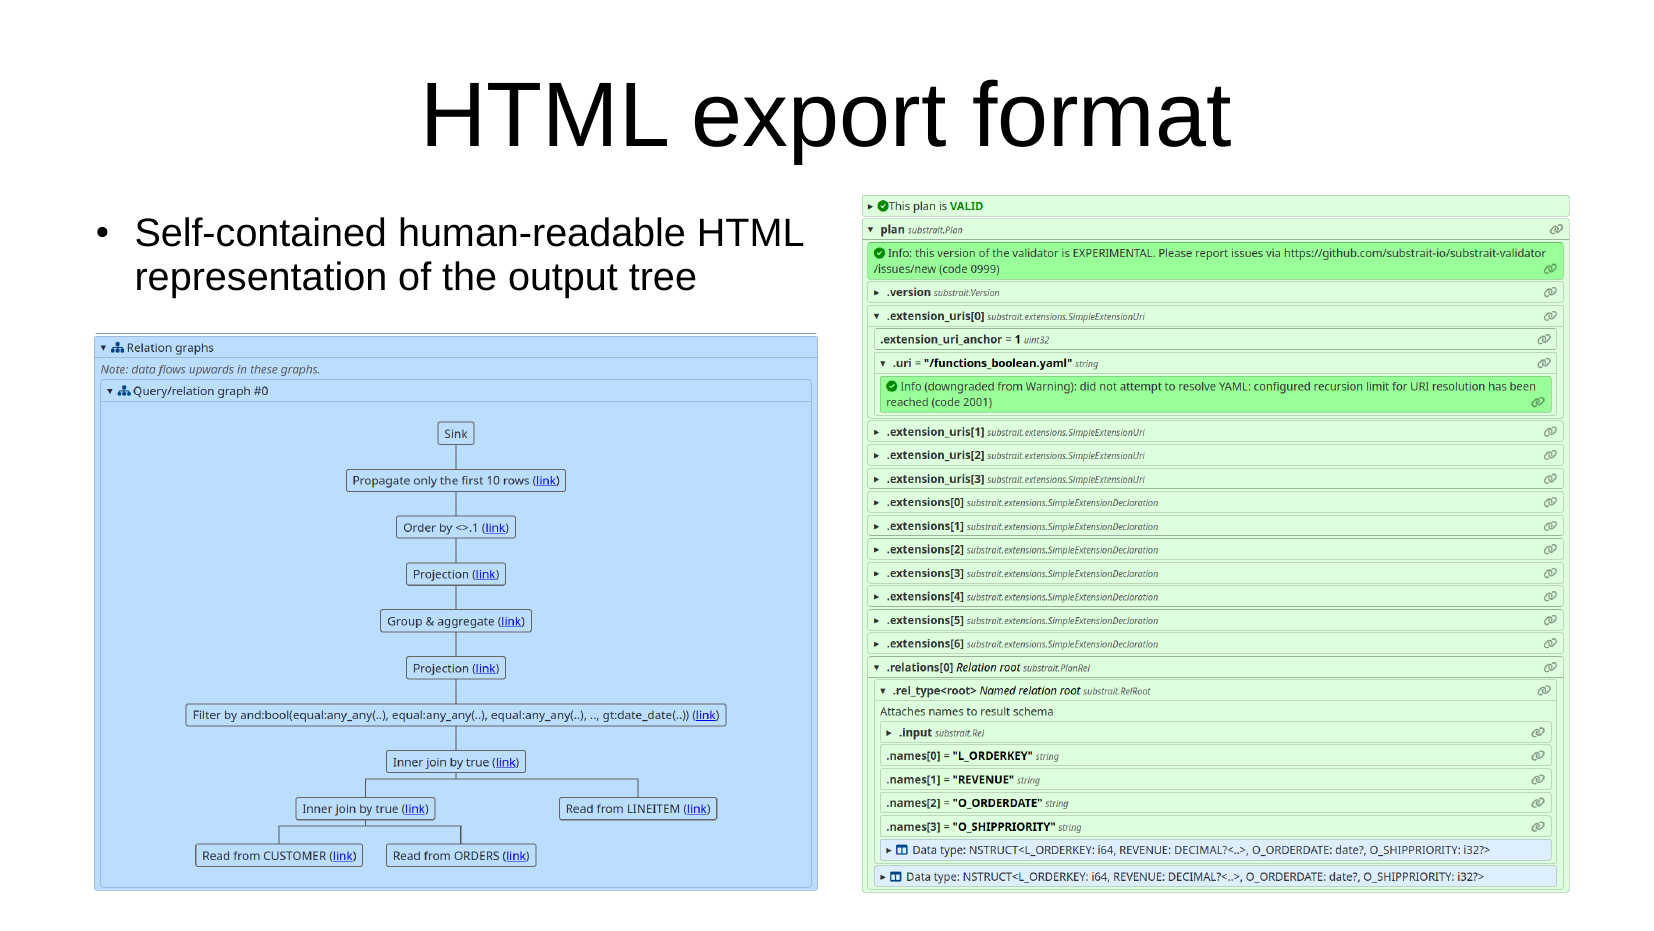

# HTML export format
Self-contained human-readable HTML representation of the output tree